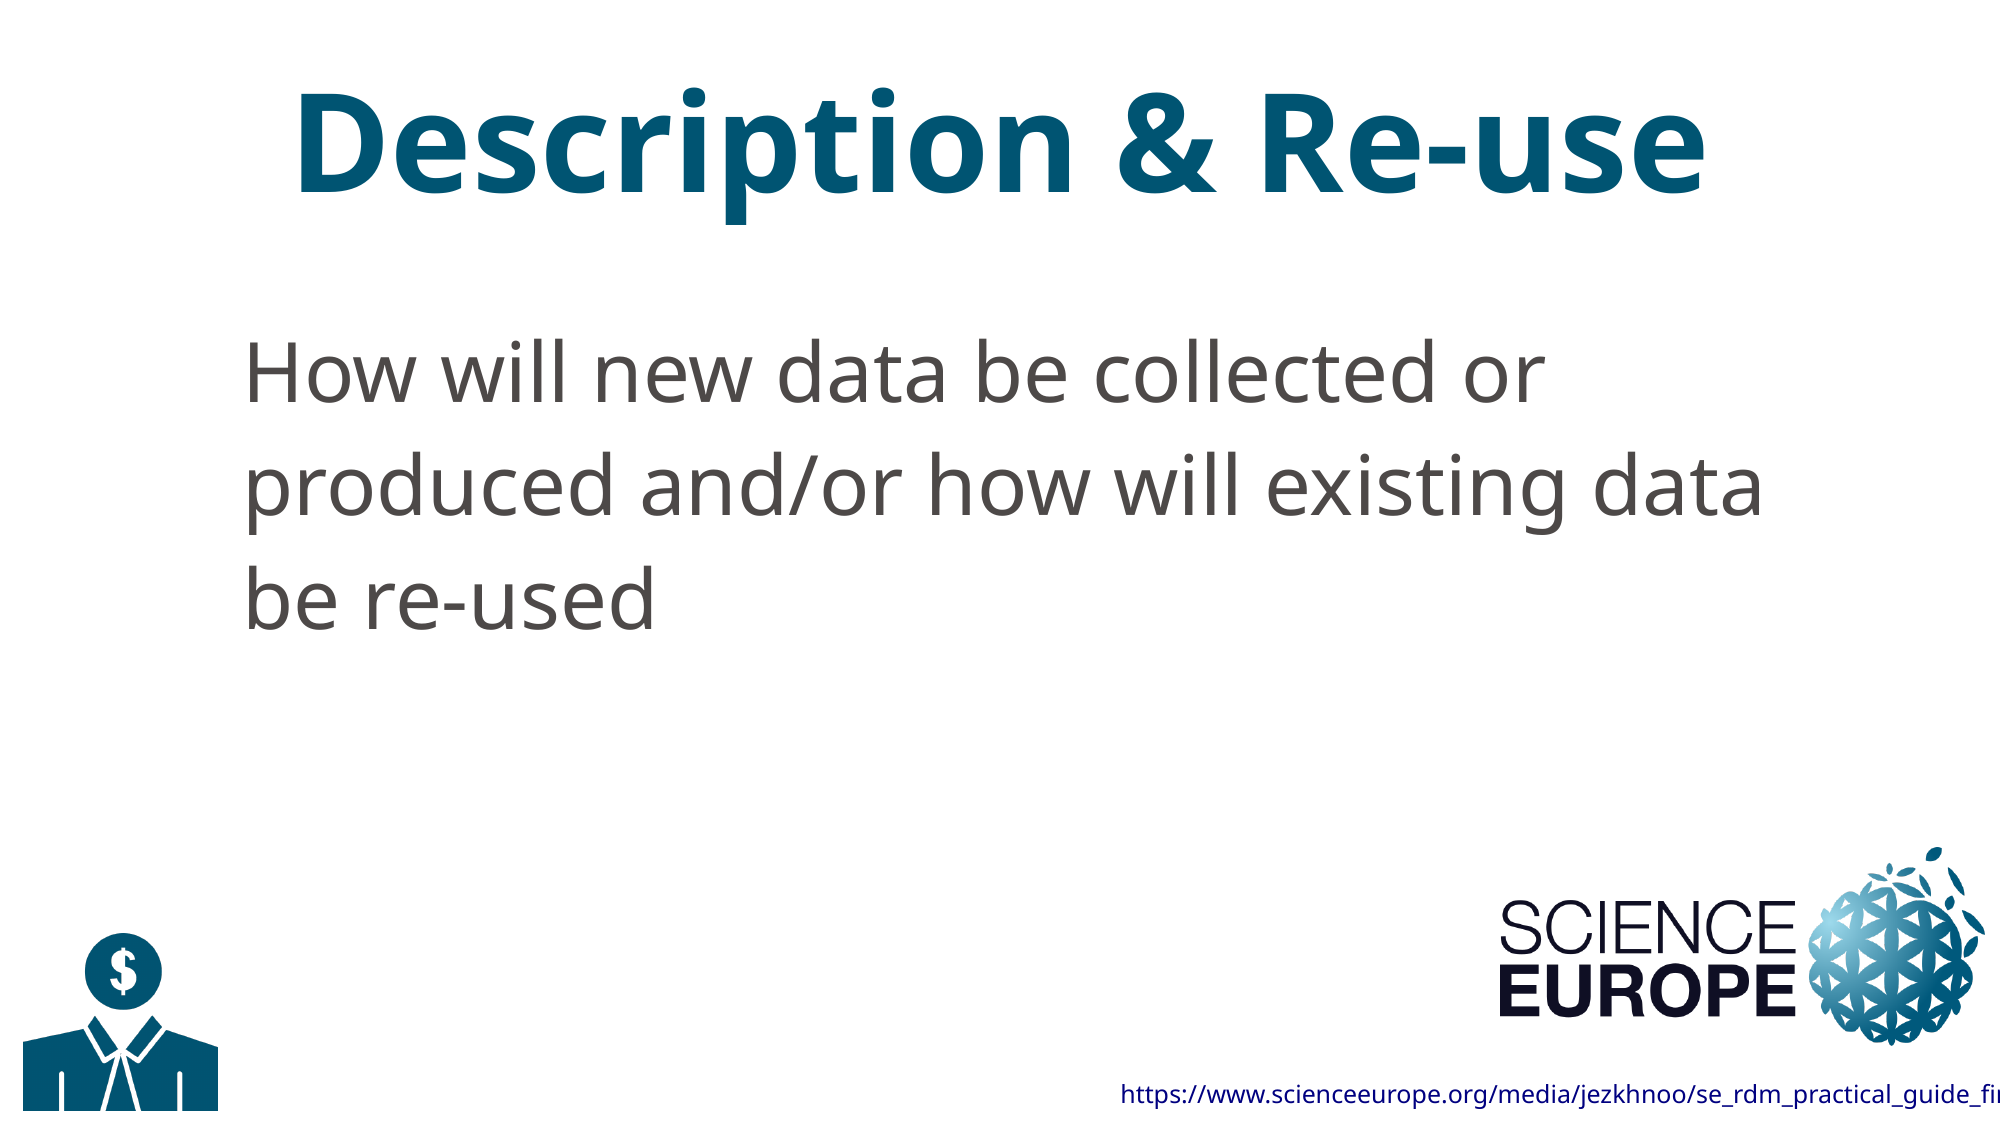

# Description & Re-use
How will new data be collected or produced and/or how will existing data be re-used
https://www.scienceeurope.org/media/jezkhnoo/se_rdm_practical_guide_final.pdf